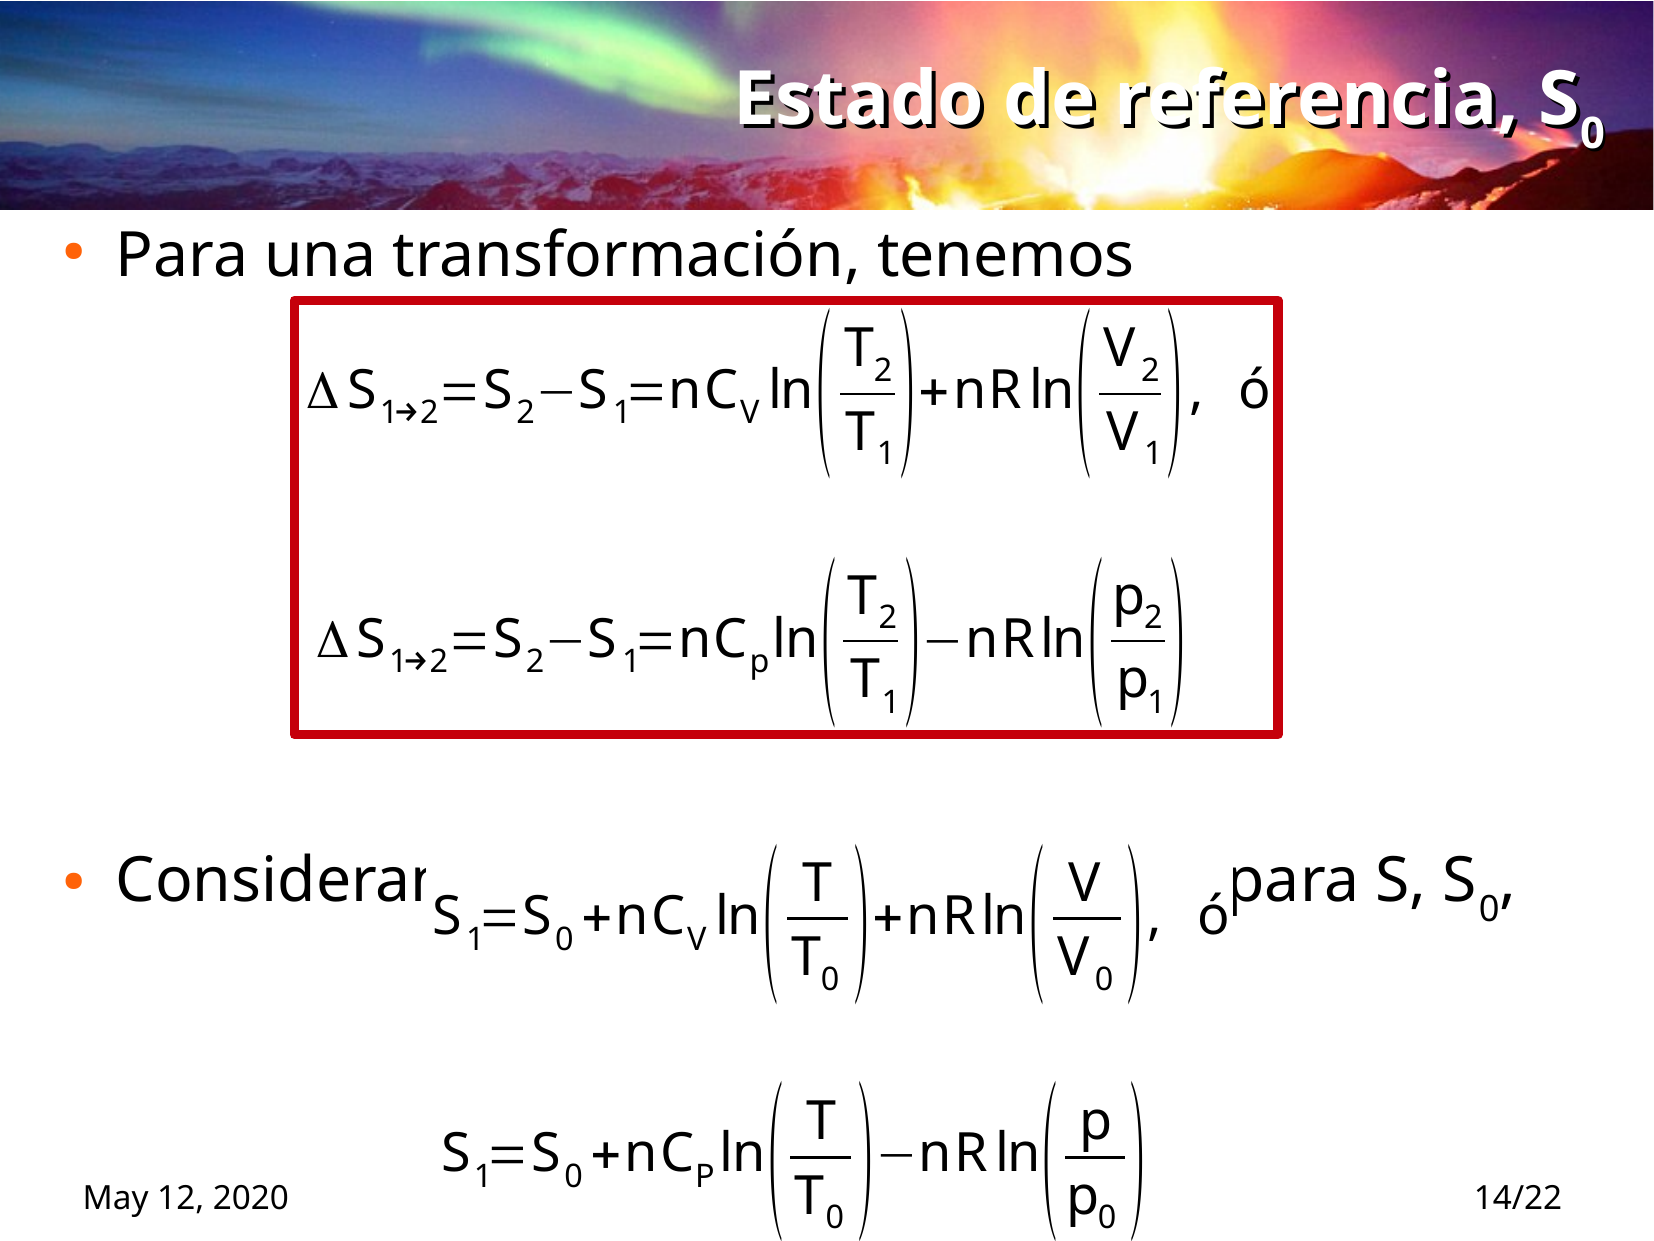

# Estado de referencia, S0
Para una transformación, tenemos
Considerando el estado de referencia para S, S0,
May 12, 2020
H. Asorey - F3B 2020
14